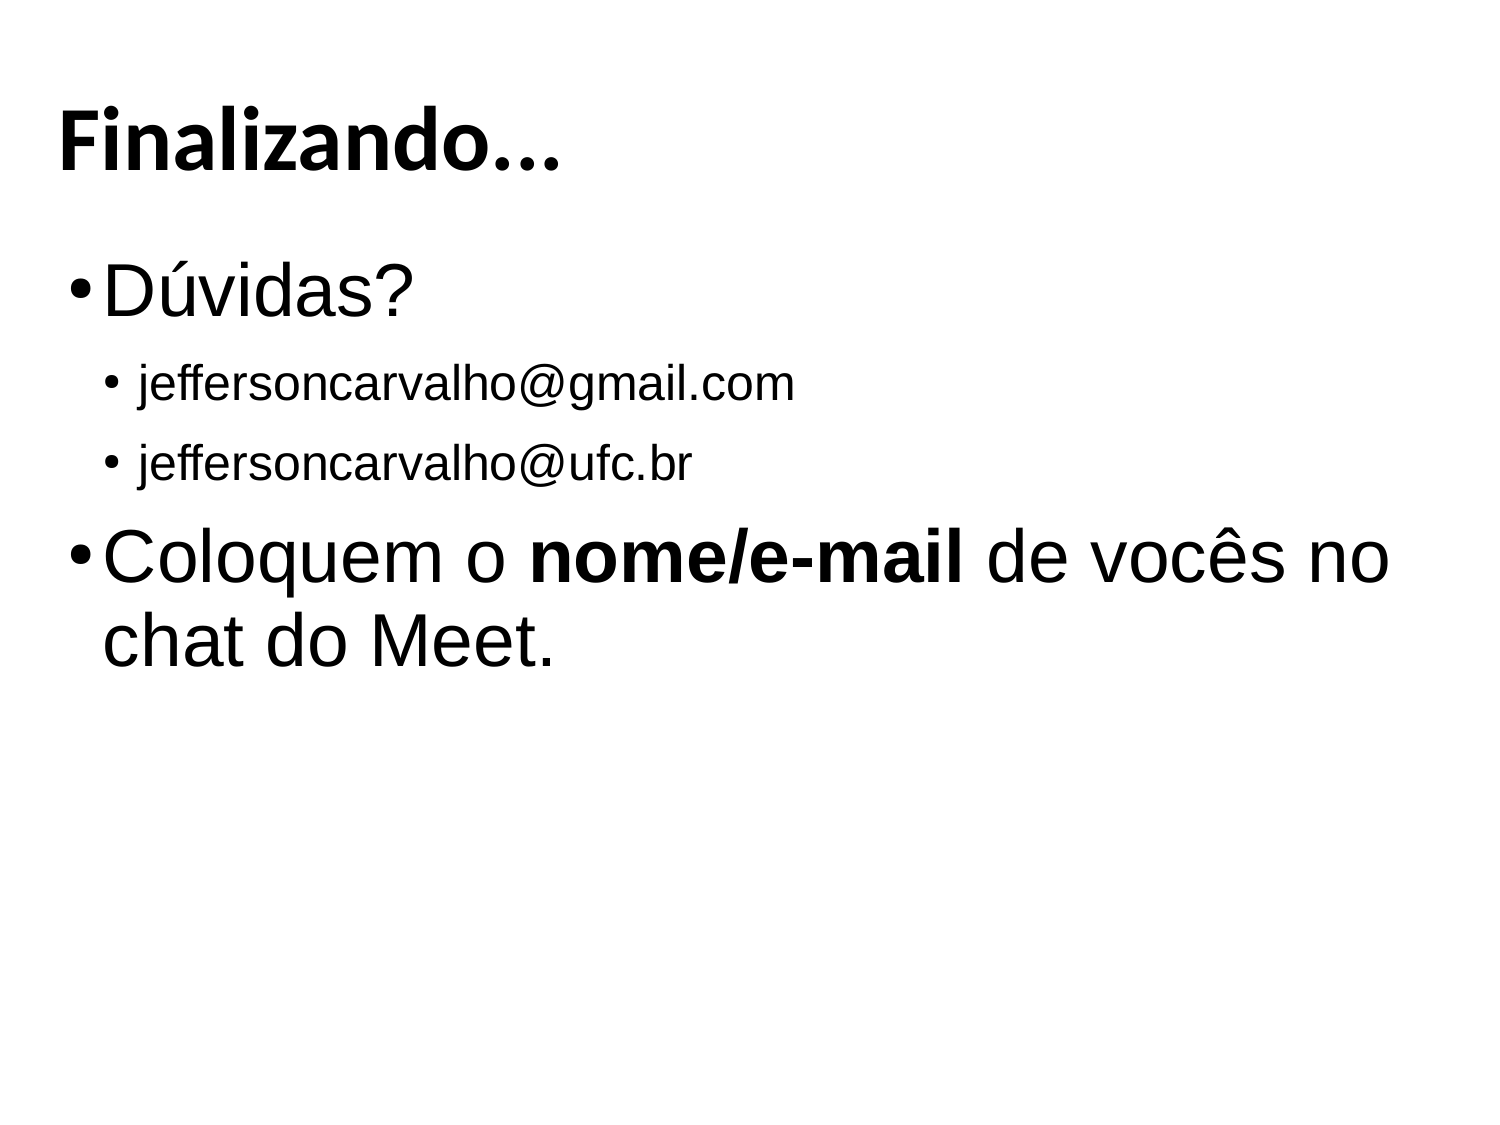

# Finalizando...
Dúvidas?
jeffersoncarvalho@gmail.com
jeffersoncarvalho@ufc.br
Coloquem o nome/e-mail de vocês no chat do Meet.